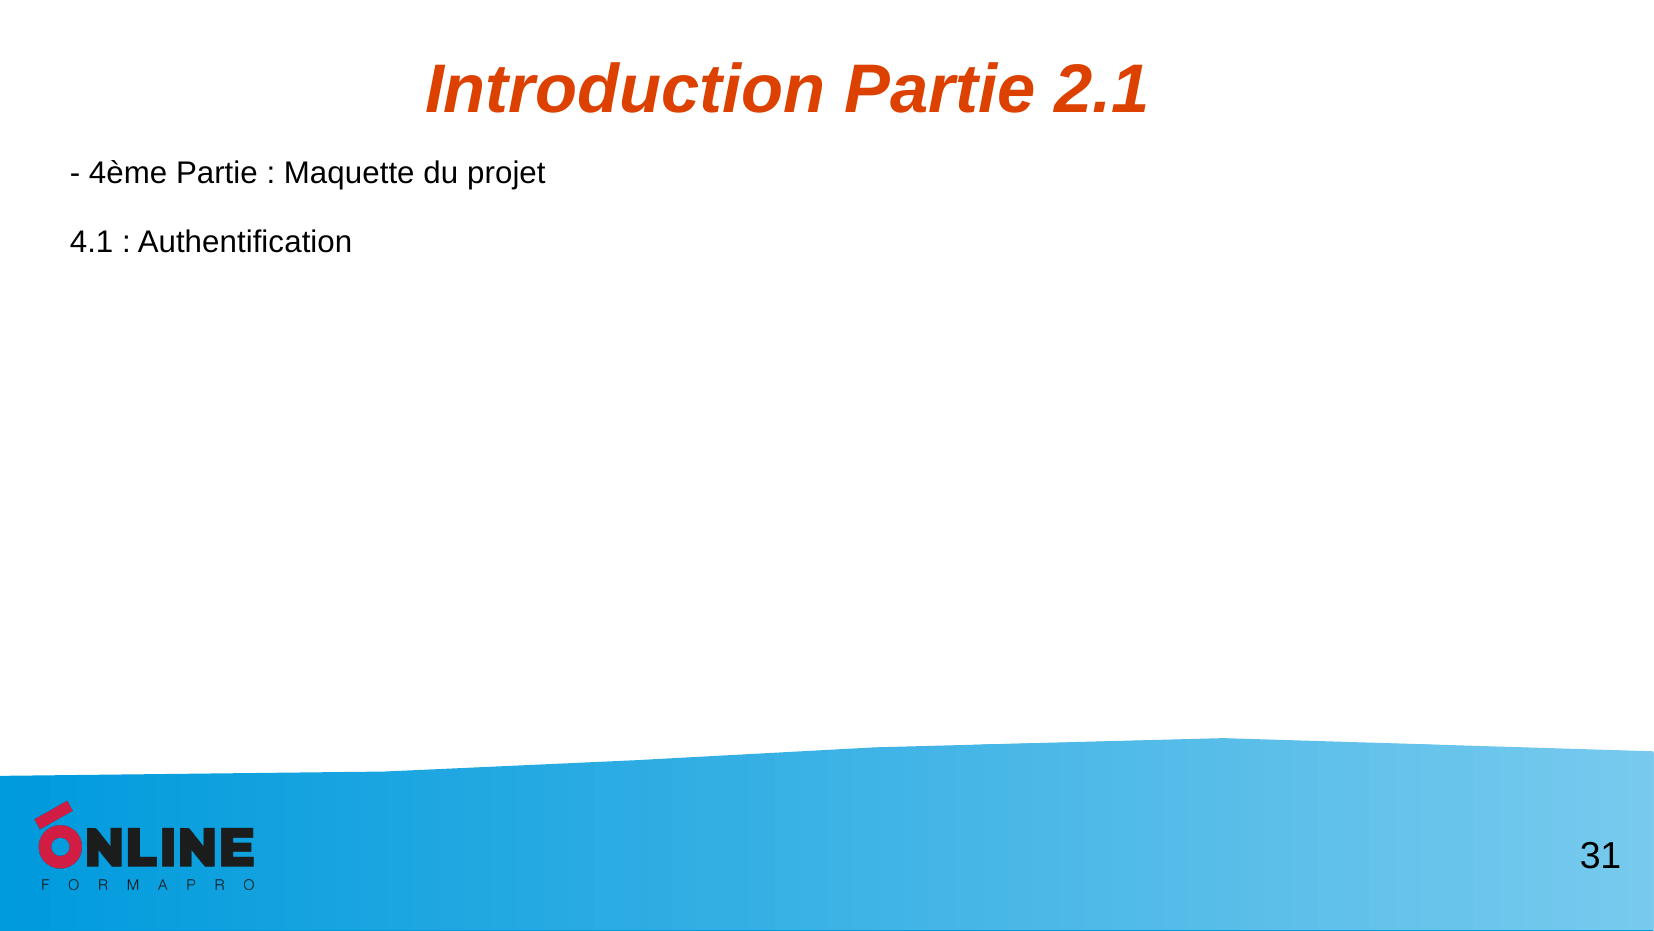

# Introduction Partie 2.1
- 4ème Partie : Maquette du projet
4.1 : Authentification